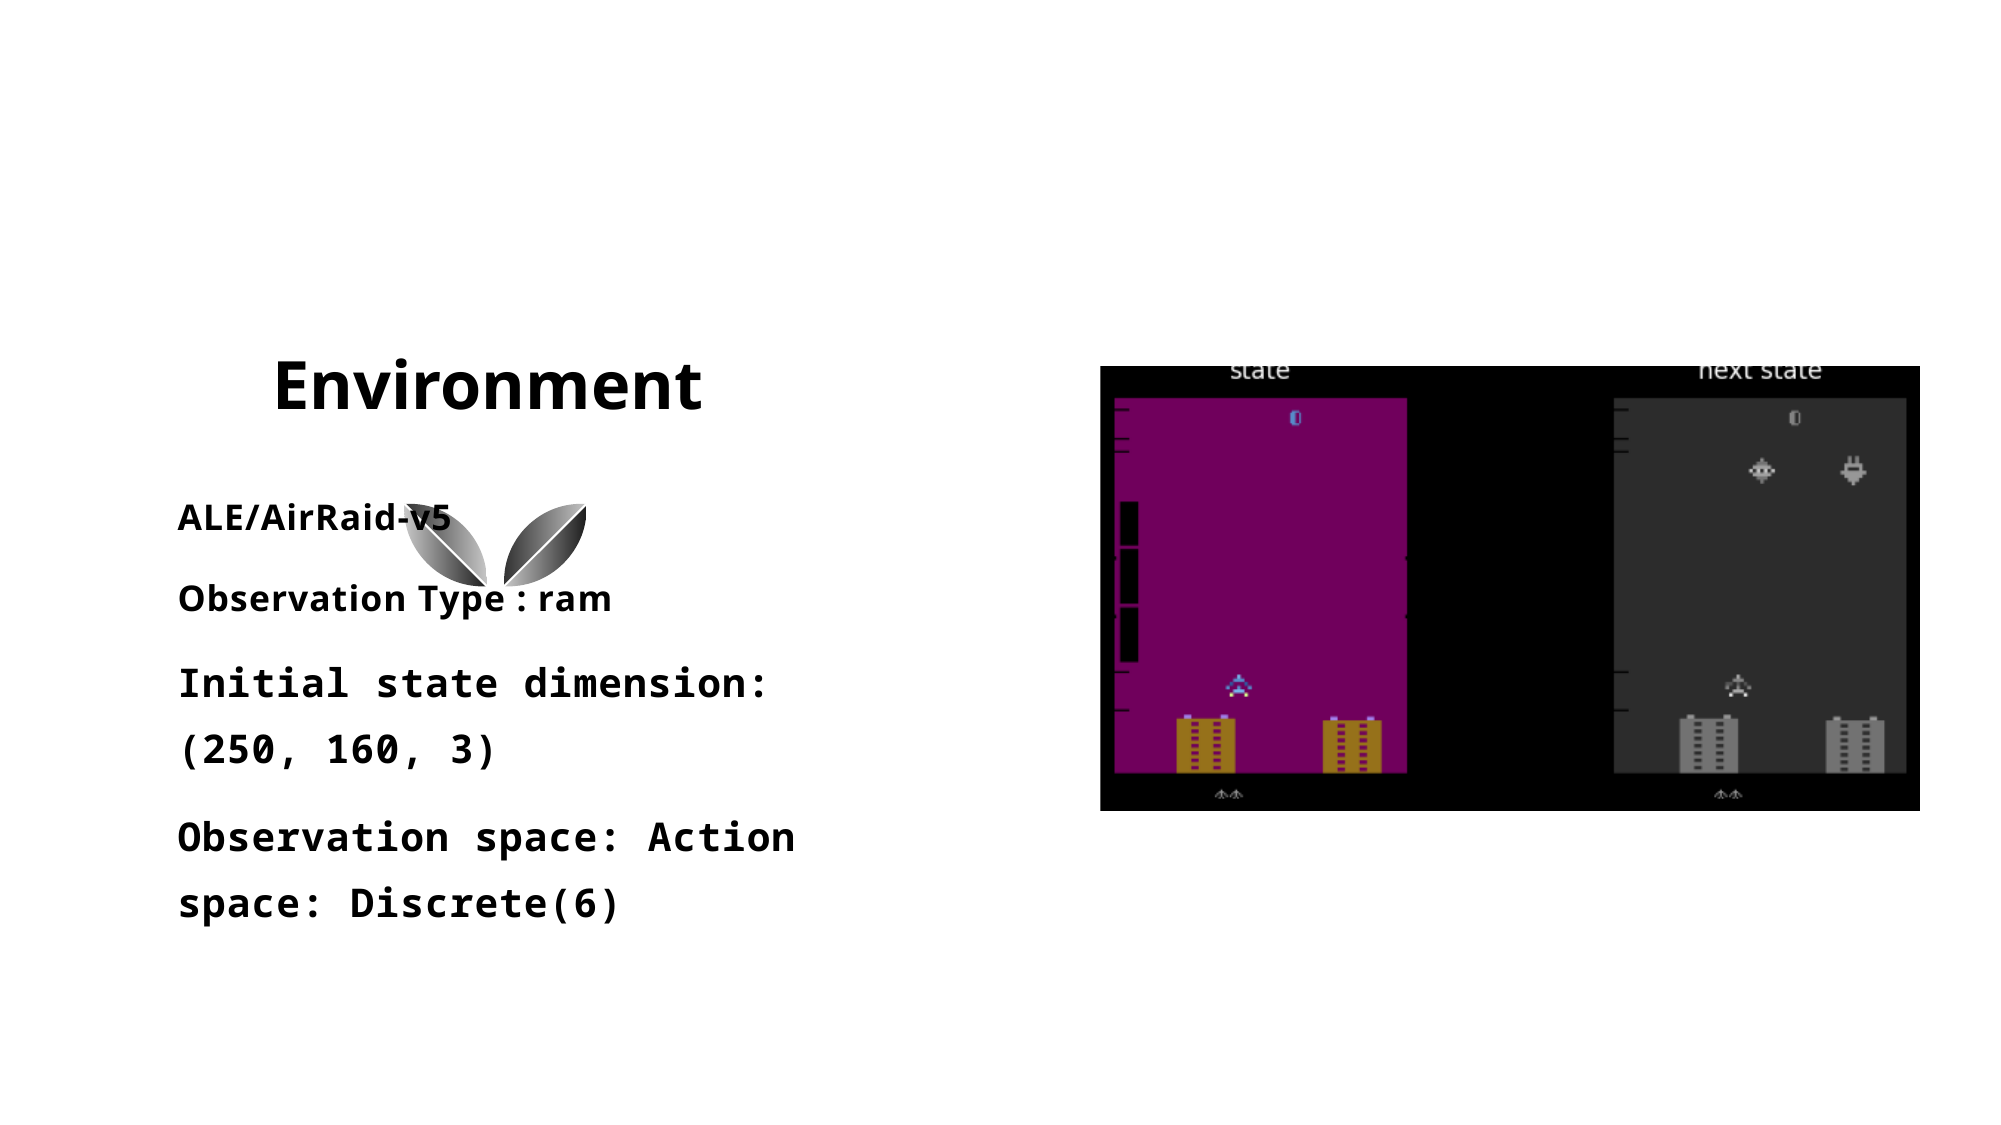

# Environment
ALE/AirRaid-v5
Observation Type : ram
Initial state dimension: (250, 160, 3)
Observation space: Action space: Discrete(6)